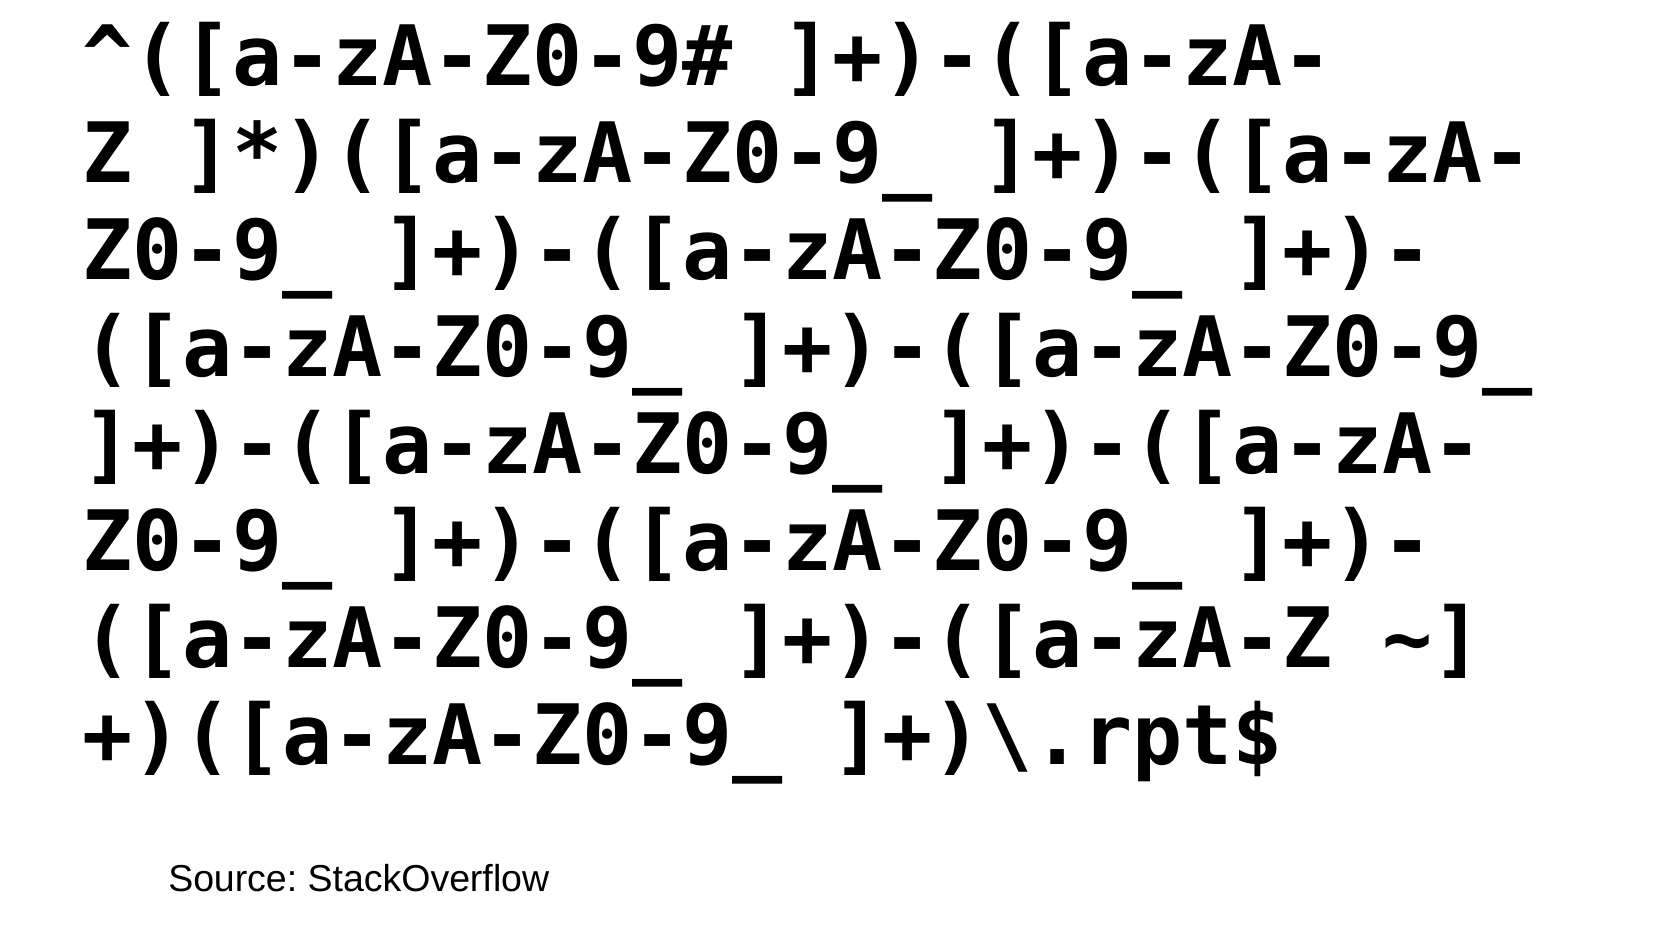

# ^([a-zA-Z0-9# ]+)-([a-zA-Z ]*)([a-zA-Z0-9_ ]+)-([a-zA-Z0-9_ ]+)-([a-zA-Z0-9_ ]+)-([a-zA-Z0-9_ ]+)-([a-zA-Z0-9_ ]+)-([a-zA-Z0-9_ ]+)-([a-zA-Z0-9_ ]+)-([a-zA-Z0-9_ ]+)-([a-zA-Z0-9_ ]+)-([a-zA-Z ~]+)([a-zA-Z0-9_ ]+)\.rpt$
Source: StackOverflow